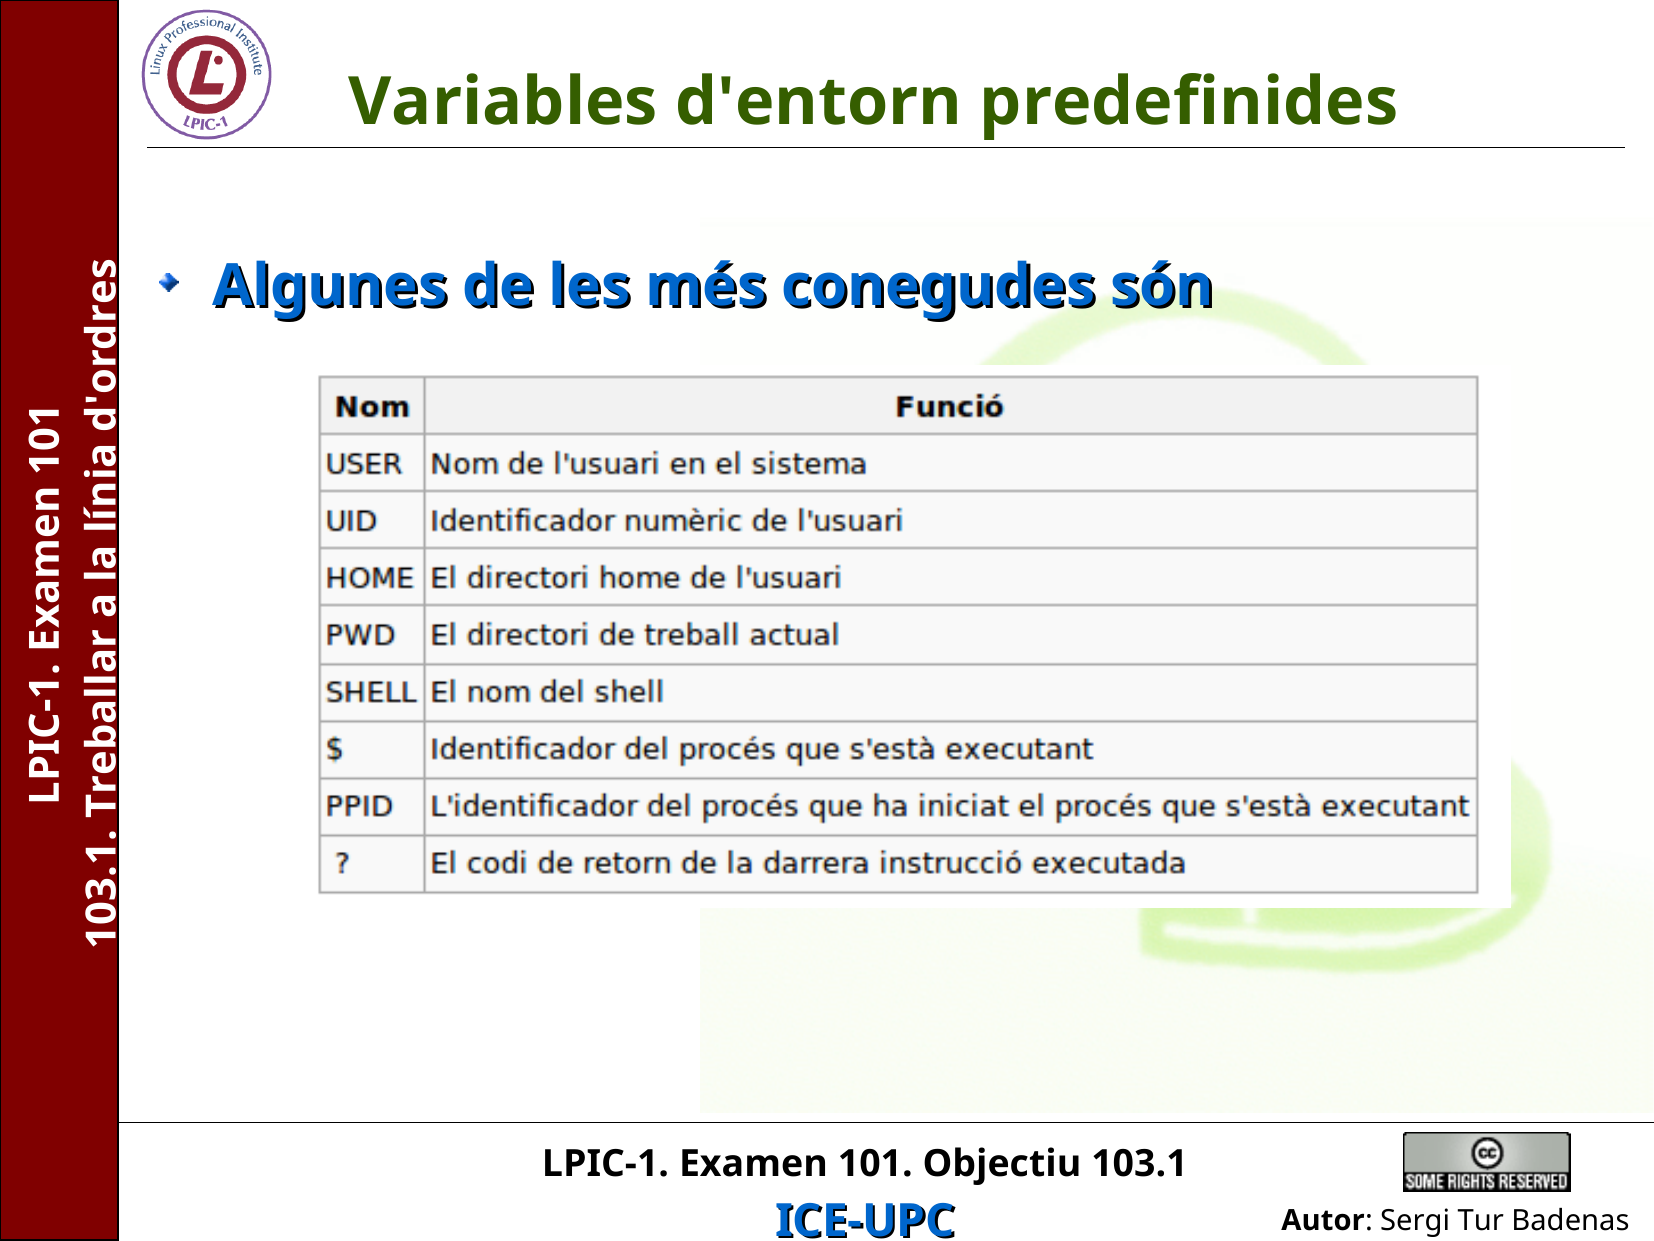

# Variables d'entorn predefinides
Algunes de les més conegudes són